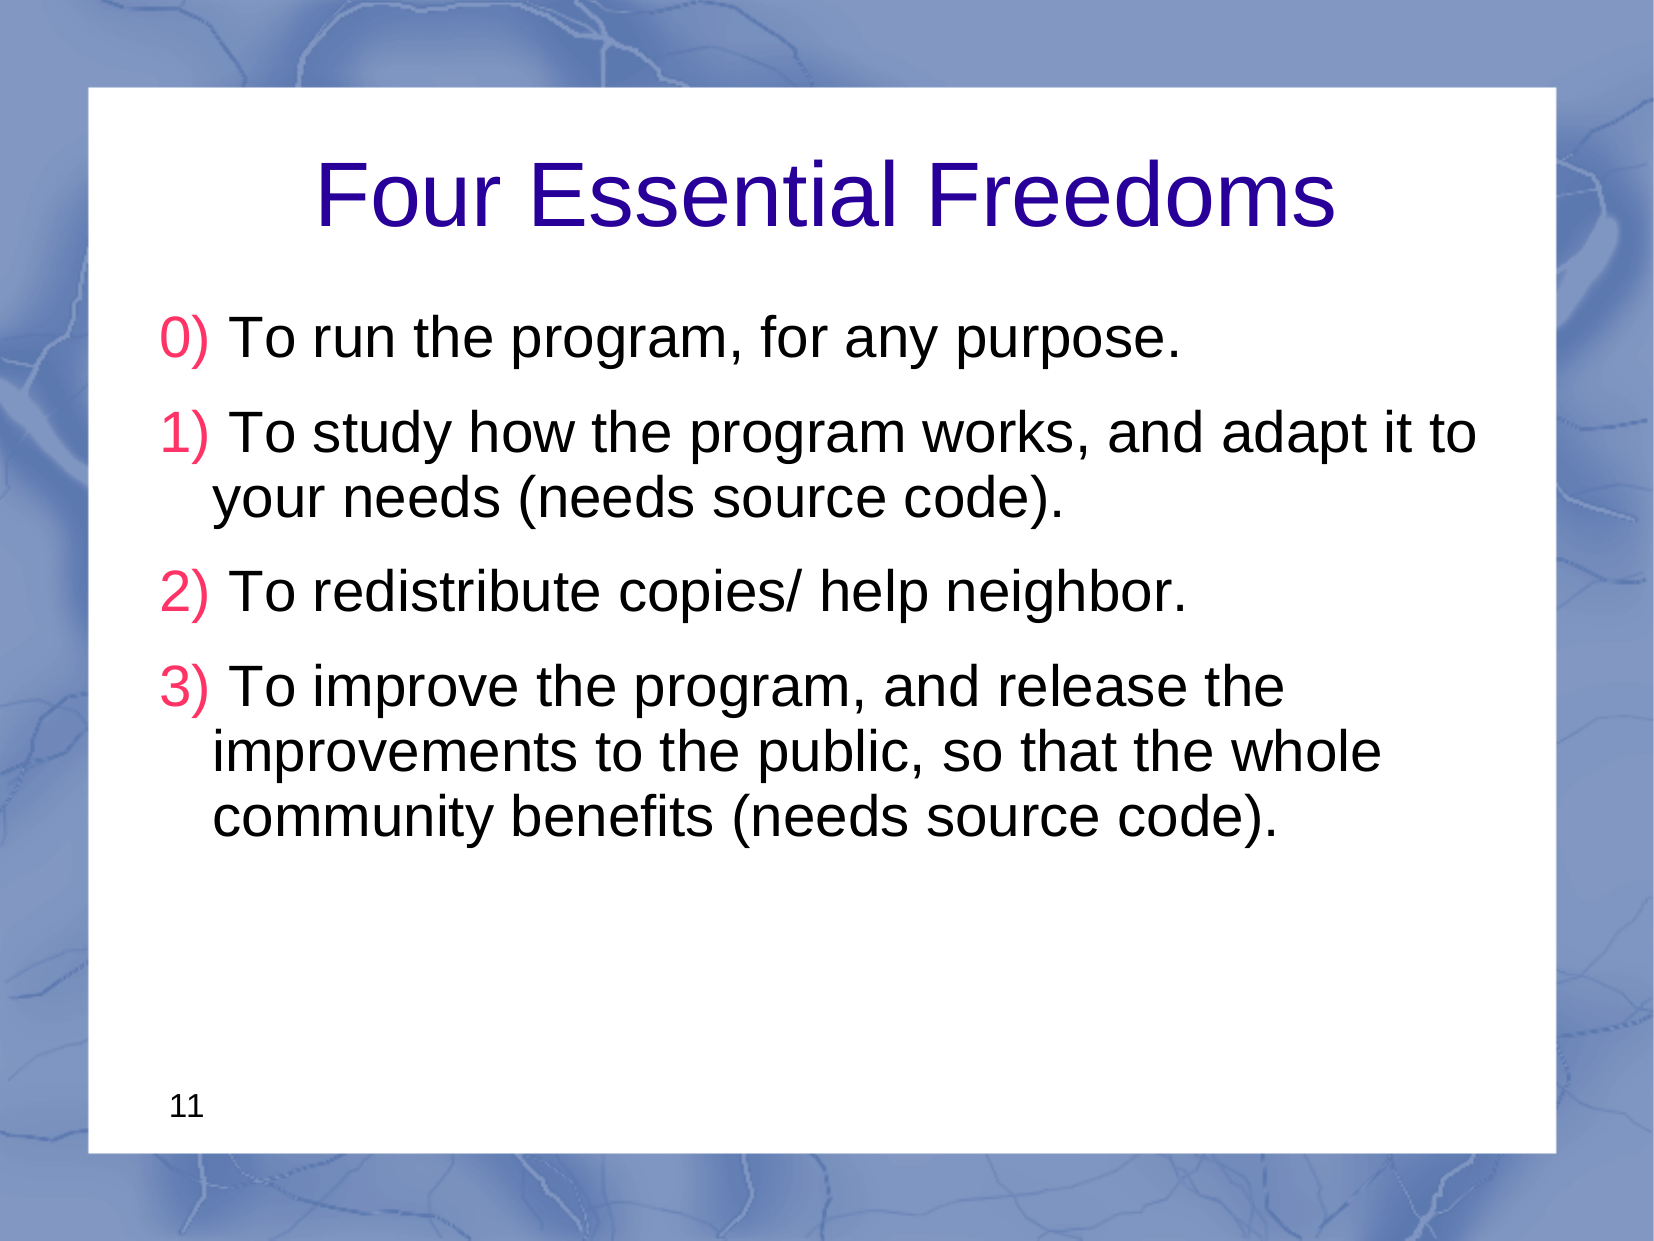

# Four Essential Freedoms
 To run the program, for any purpose.
 To study how the program works, and adapt it to your needs (needs source code).
 To redistribute copies/ help neighbor.
 To improve the program, and release the improvements to the public, so that the whole community benefits (needs source code).
11